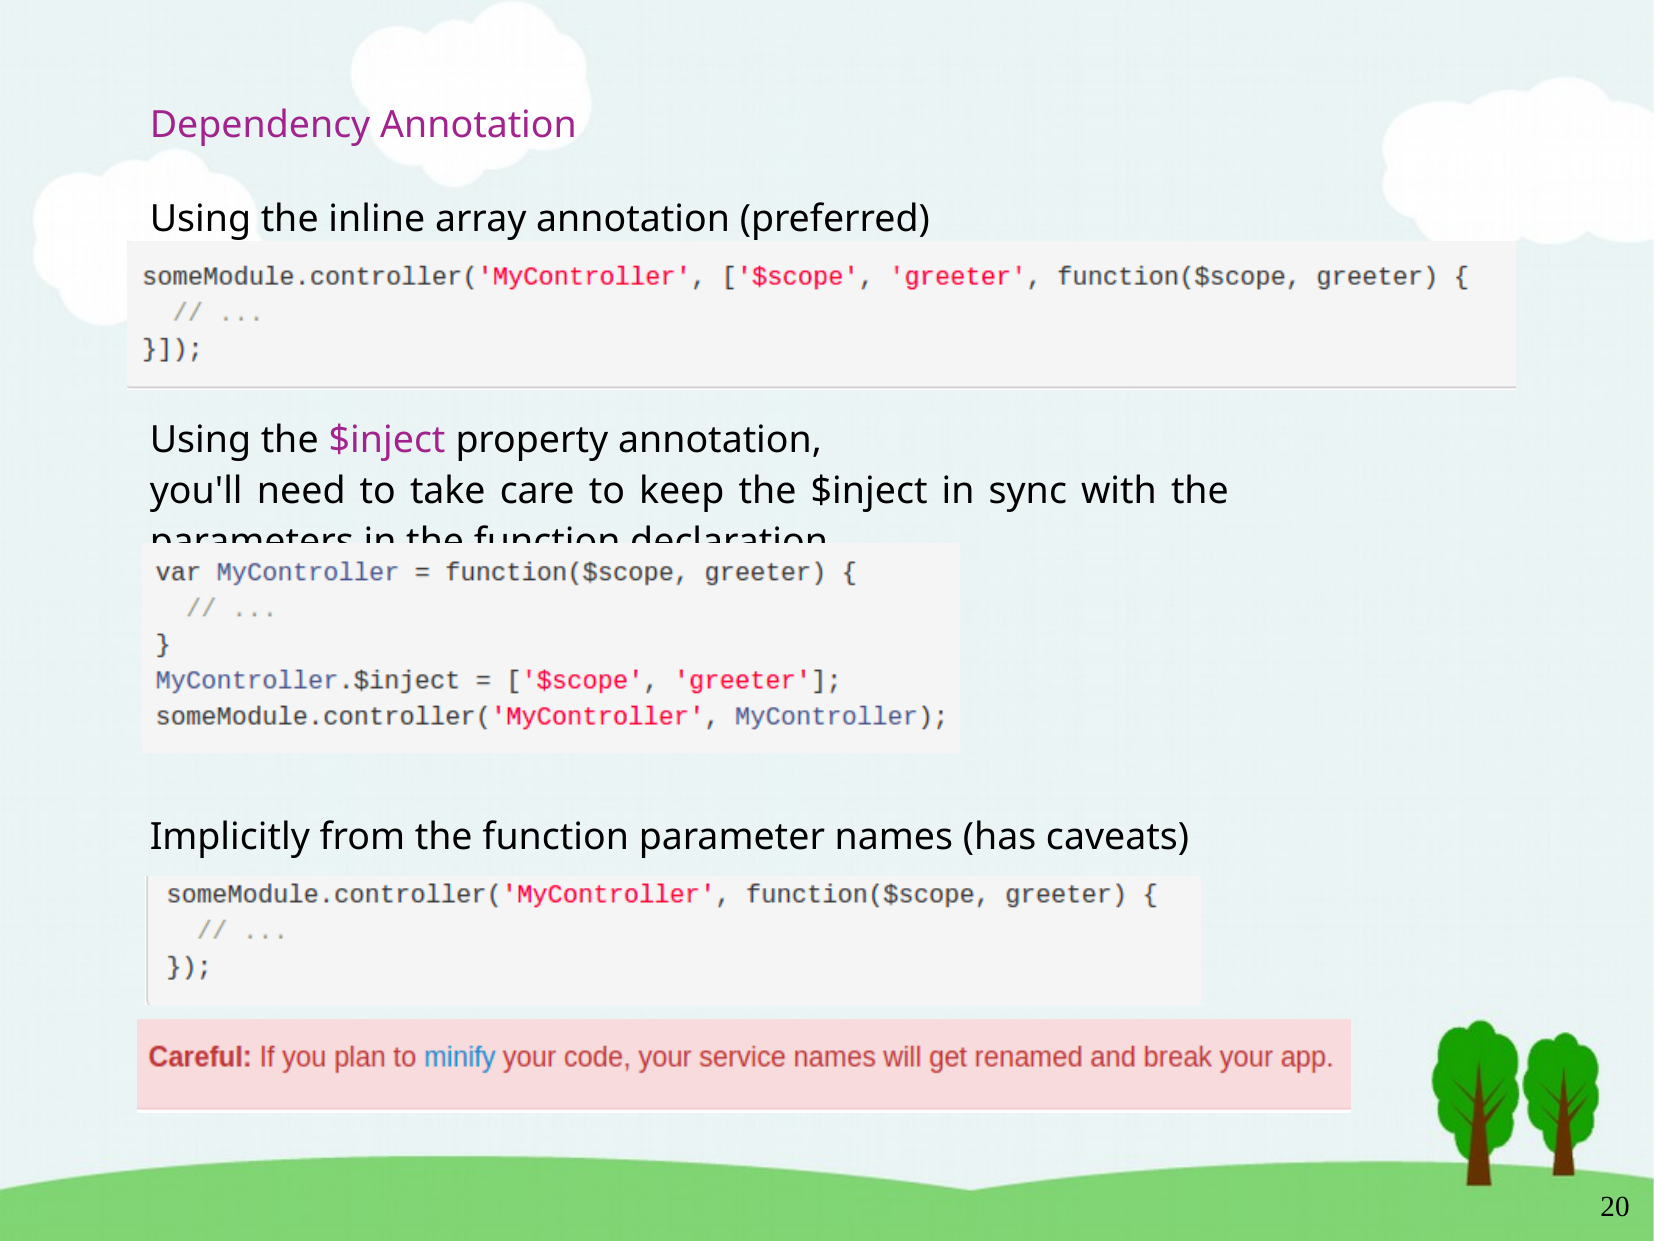

Dependency Annotation
Using the inline array annotation (preferred)
Using the $inject property annotation,
you'll need to take care to keep the $inject in sync with the parameters in the function declaration.
Implicitly from the function parameter names (has caveats)
20